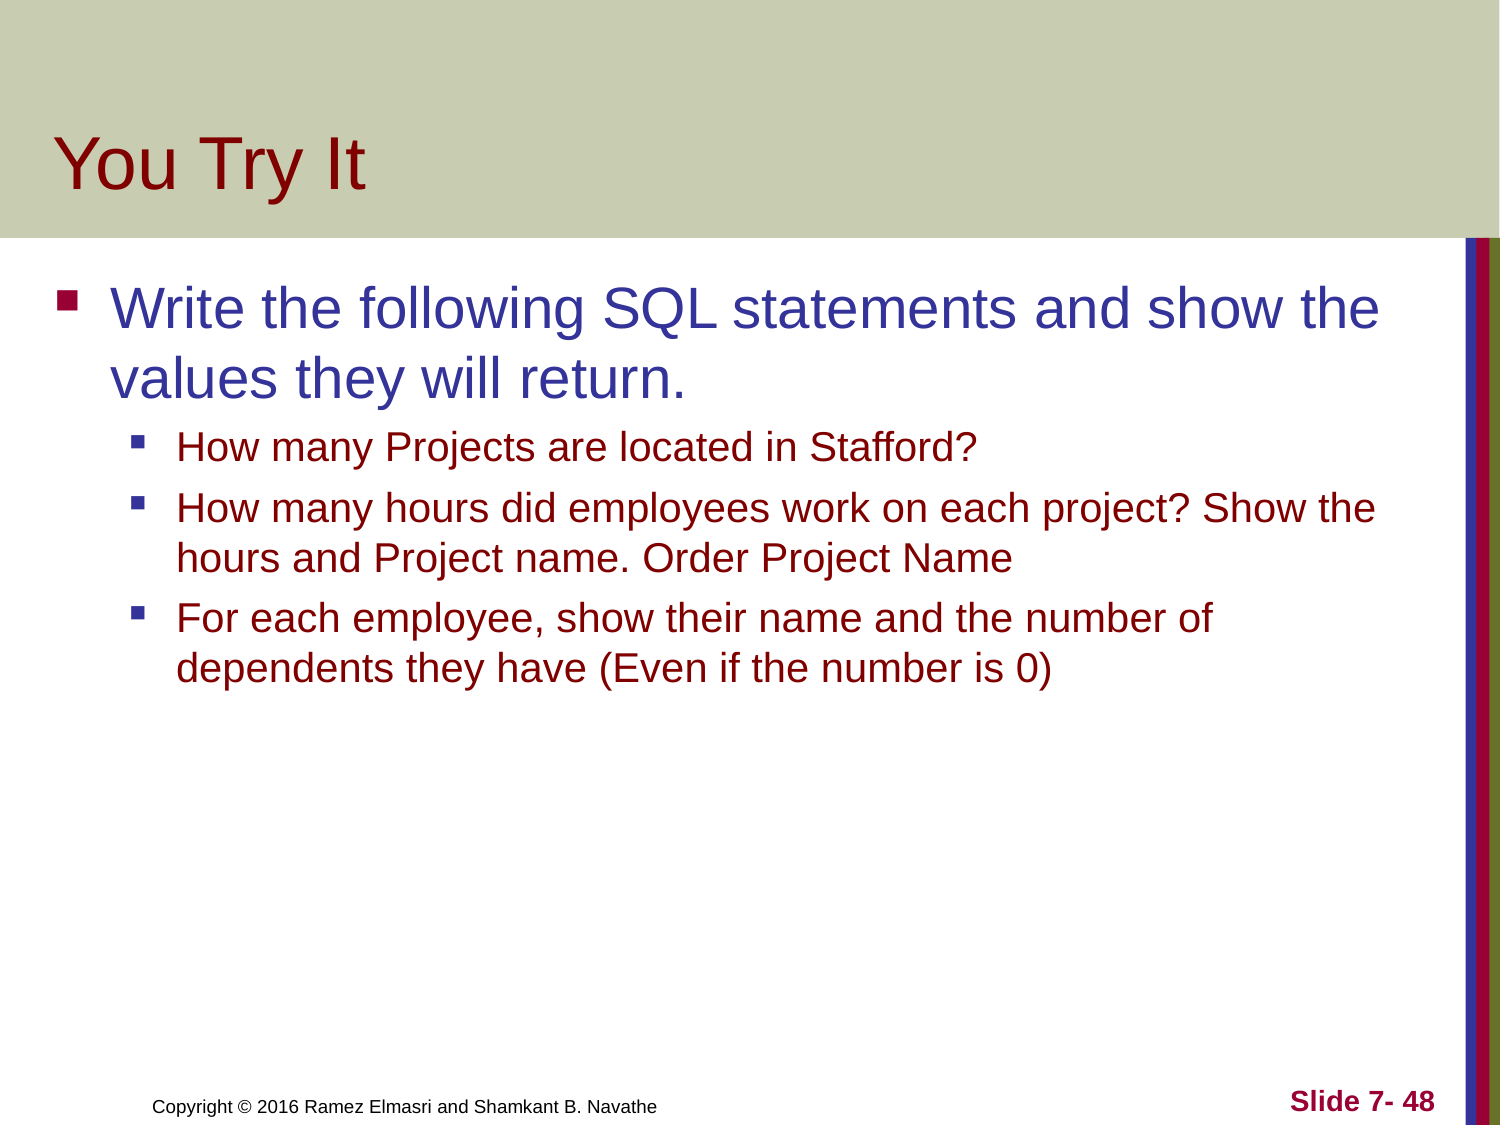

# You Try It
Write the following SQL statements and show the values they will return.
How many Projects are located in Stafford?
How many hours did employees work on each project? Show the hours and Project name. Order Project Name
For each employee, show their name and the number of dependents they have (Even if the number is 0)
Slide 7-